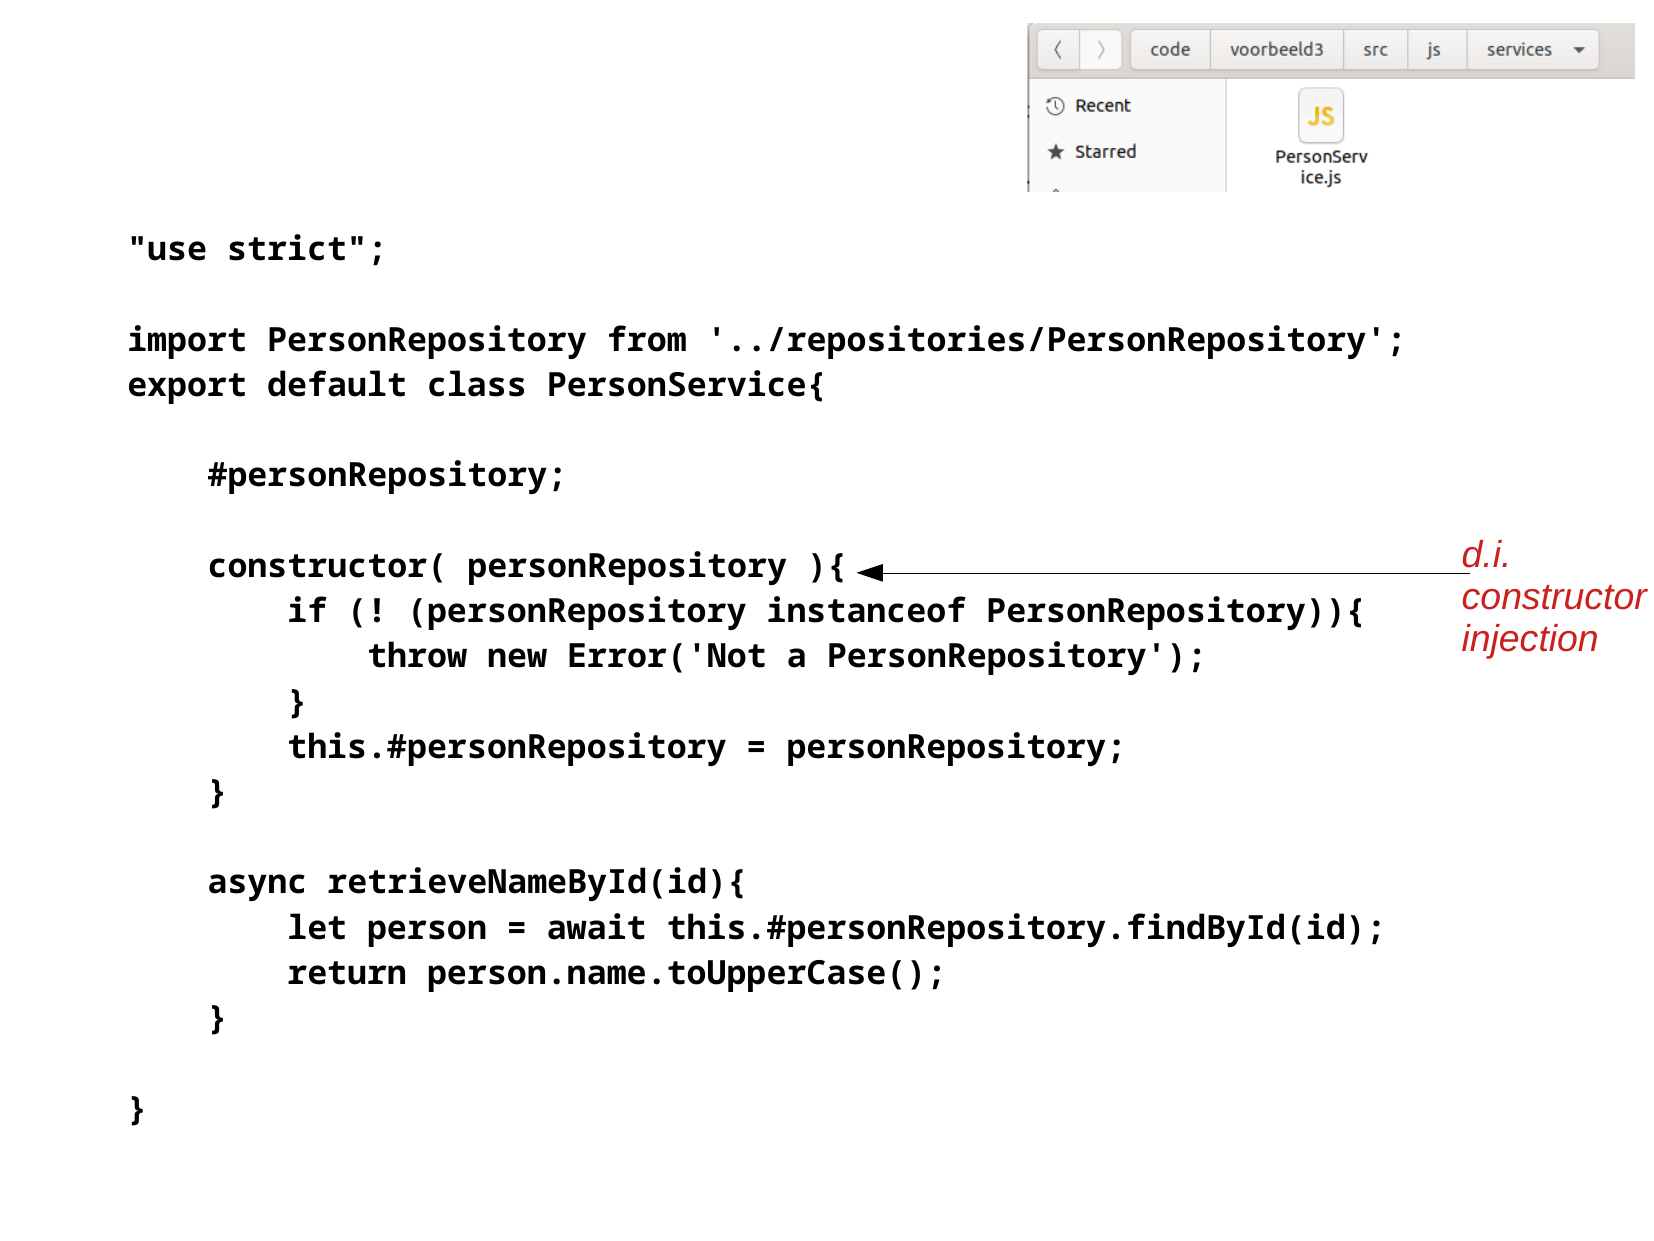

"use strict";
import PersonRepository from '../repositories/PersonRepository';
export default class PersonService{
 #personRepository;
 constructor( personRepository ){
 if (! (personRepository instanceof PersonRepository)){
 throw new Error('Not a PersonRepository');
 }
 this.#personRepository = personRepository;
 }
 async retrieveNameById(id){
 let person = await this.#personRepository.findById(id);
 return person.name.toUpperCase();
 }
}
d.i.
constructor injection